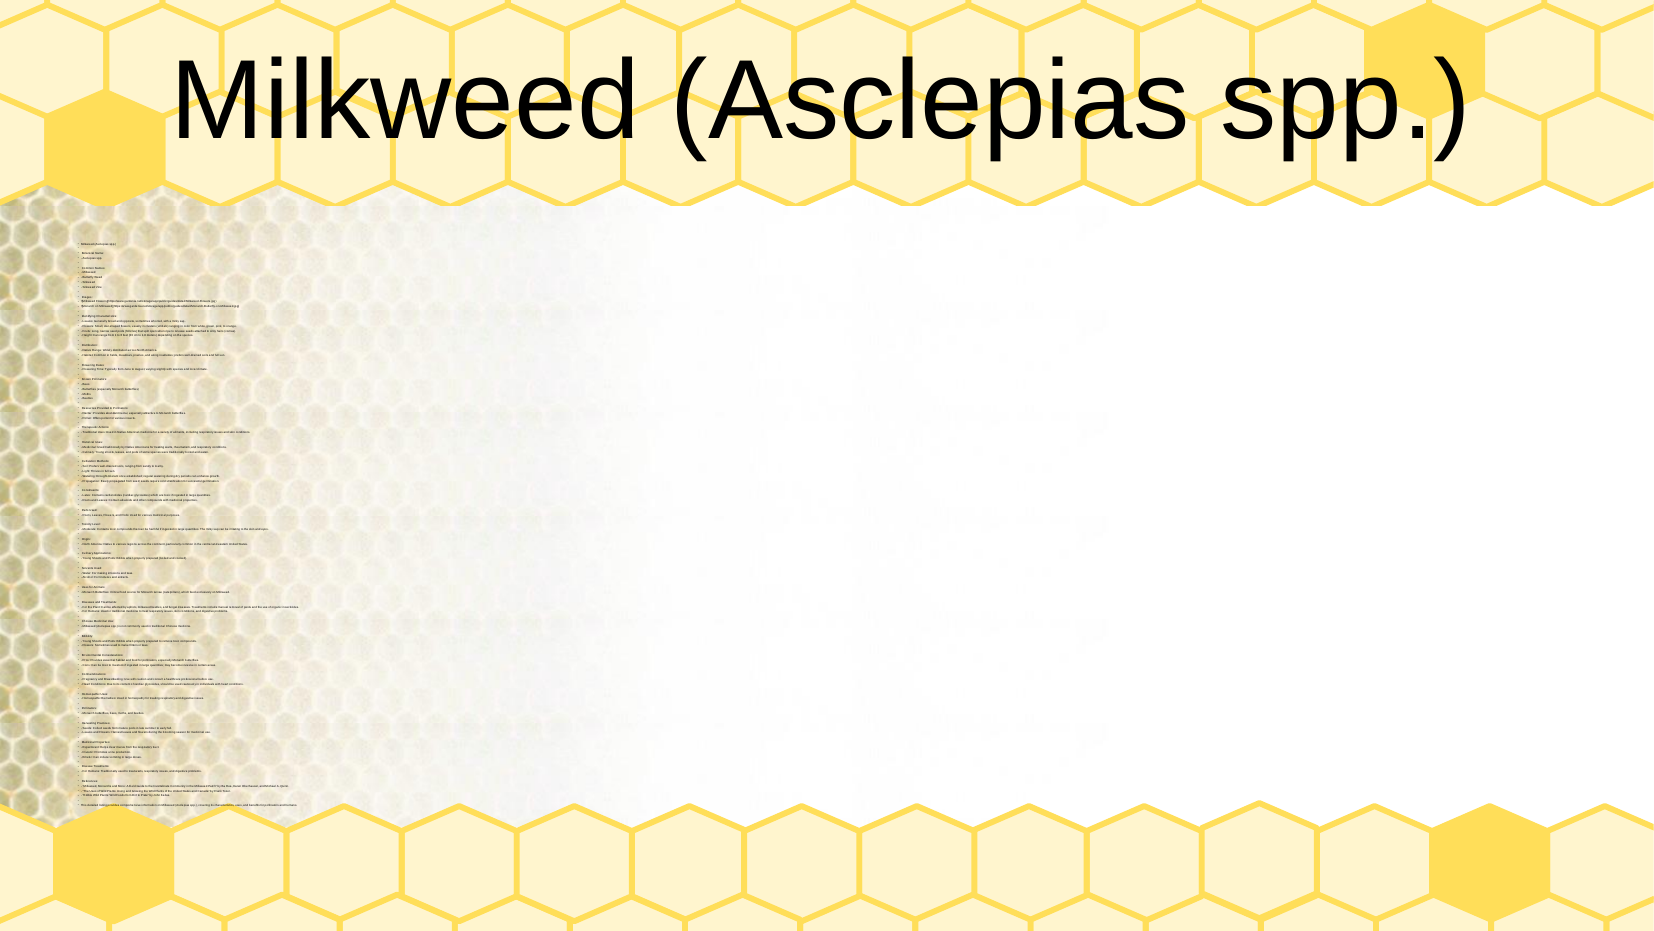

# Milkweed (Asclepias spp.)
Milkweed (Asclepias spp.)
 Botanical Name:
- Asclepias spp.
 Common Names:
- Milkweed
- Butterfly Weed
- Silkweed
- Silkweed Vine
 Images:
 Identifying Characteristics:
- Leaves: Generally broad and opposite, sometimes whorled, with a milky sap.
- Flowers: Small, star-shaped flowers, usually in clusters (umbels) ranging in color from white, green, pink, to orange.
- Fruits: Long, narrow seed pods (follicles) that split open when ripe to release seeds attached to silky hairs (comas).
- Height: Can range from 1 to 6 feet (30 cm to 1.8 meters) depending on the species.
 Distribution:
- Native Range: Widely distributed across North America.
- Habitat: Common in fields, meadows, prairies, and along roadsides; prefers well-drained soils and full sun.
 Flowering Dates:
- Flowering Time: Typically from June to August, varying slightly with species and local climate.
 Known Pollinators:
- Bees
- Butterflies (especially Monarch butterflies)
- Moths
- Beetles
 Resources Provided to Pollinators:
- Nectar: Provides abundant nectar, especially attractive to Monarch butterflies.
- Pollen: Offers pollen for various insects.
 Therapeutic Actions:
- Traditional Uses: Used in Native American medicine for a variety of ailments, including respiratory issues and skin conditions.
 Historical Uses:
- Medicinal: Used traditionally by Native Americans for treating warts, rheumatism, and respiratory conditions.
- Culinary: Young shoots, leaves, and pods of some species were traditionally boiled and eaten.
 Cultivation Methods:
- Soil: Prefers well-drained soils, ranging from sandy to loamy.
- Light: Thrives in full sun.
- Watering: Drought-tolerant once established; regular watering during dry periods can enhance growth.
- Propagation: Easily propagated from seed; seeds require cold stratification for successful germination.
 Constituents:
- Latex: Contains cardenolides (cardiac glycosides) which are toxic if ingested in large quantities.
- Roots and Leaves: Contain alkaloids and other compounds with medicinal properties.
 Parts Used:
- Roots, Leaves, Flowers, and Pods: Used for various medicinal purposes.
 Toxicity Level:
- Moderate: Contains toxic compounds that can be harmful if ingested in large quantities. The milky sap can be irritating to the skin and eyes.
 Origin:
- North America: Native to various regions across the continent, particularly common in the central and eastern United States.
 Culinary Applications:
- Young Shoots and Pods: Edible when properly prepared (boiled and cooked).
 Solvents Used:
- Water: For making infusions and teas.
- Alcohol: For tinctures and extracts.
 Uses for Animals:
- Monarch Butterflies: Critical food source for Monarch larvae (caterpillars), which feed exclusively on Milkweed.
 Diseases and Treatments:
- For the Plant: Can be affected by aphids, milkweed beetles, and fungal diseases. Treatments include manual removal of pests and the use of organic insecticides.
- For Humans: Used in traditional medicine to treat respiratory issues, skin conditions, and digestive problems.
 Chinese Medicinal Use:
- Milkweed (Asclepias spp.) is not commonly used in traditional Chinese medicine.
 Edibility:
- Young Shoots and Pods: Edible when properly prepared to remove toxic compounds.
- Flowers: Sometimes used to make fritters or teas.
 Environmental Considerations:
- Pros: Provides essential habitat and food for pollinators, especially Monarch butterflies.
- Cons: Can be toxic to livestock if ingested in large quantities; may become invasive in certain areas.
 Contraindications:
- Pregnancy and Breastfeeding: Use with caution and consult a healthcare professional before use.
- Heart Conditions: Due to its content of cardiac glycosides, should be used cautiously in individuals with heart conditions.
 Homeopathic Uses:
- Homeopathic Remedies: Used in homeopathy for treating respiratory and digestive issues.
 Pollinators:
- Monarch butterflies, bees, moths, and beetles.
 Harvesting Practices:
- Seeds: Collect seeds from mature pods in late summer to early fall.
- Leaves and Flowers: Harvest leaves and flowers during the blooming season for medicinal use.
 Medicinal Properties:
- Expectorant: Helps clear mucus from the respiratory tract.
- Diuretic: Promotes urine production.
- Emetic: Can induce vomiting in large doses.
 Disease Treatments:
- For Humans: Traditionally used to treat warts, respiratory issues, and digestive problems.
 References:
- "Milkweed, Monarchs and More: A Field Guide to the Invertebrate Community in the Milkweed Patch" by Ba Rea, Karen Oberhauser, and Michael A. Quinn.
- "The Uses of Wild Plants: Using and Growing the Wild Plants of the United States and Canada" by Frank Tozer.
- "Edible Wild Plants: Wild Foods from Dirt to Plate" by John Kallas.
This detailed listing provides comprehensive information on Milkweed (Asclepias spp.), covering its characteristics, uses, and benefits for pollinators and humans.